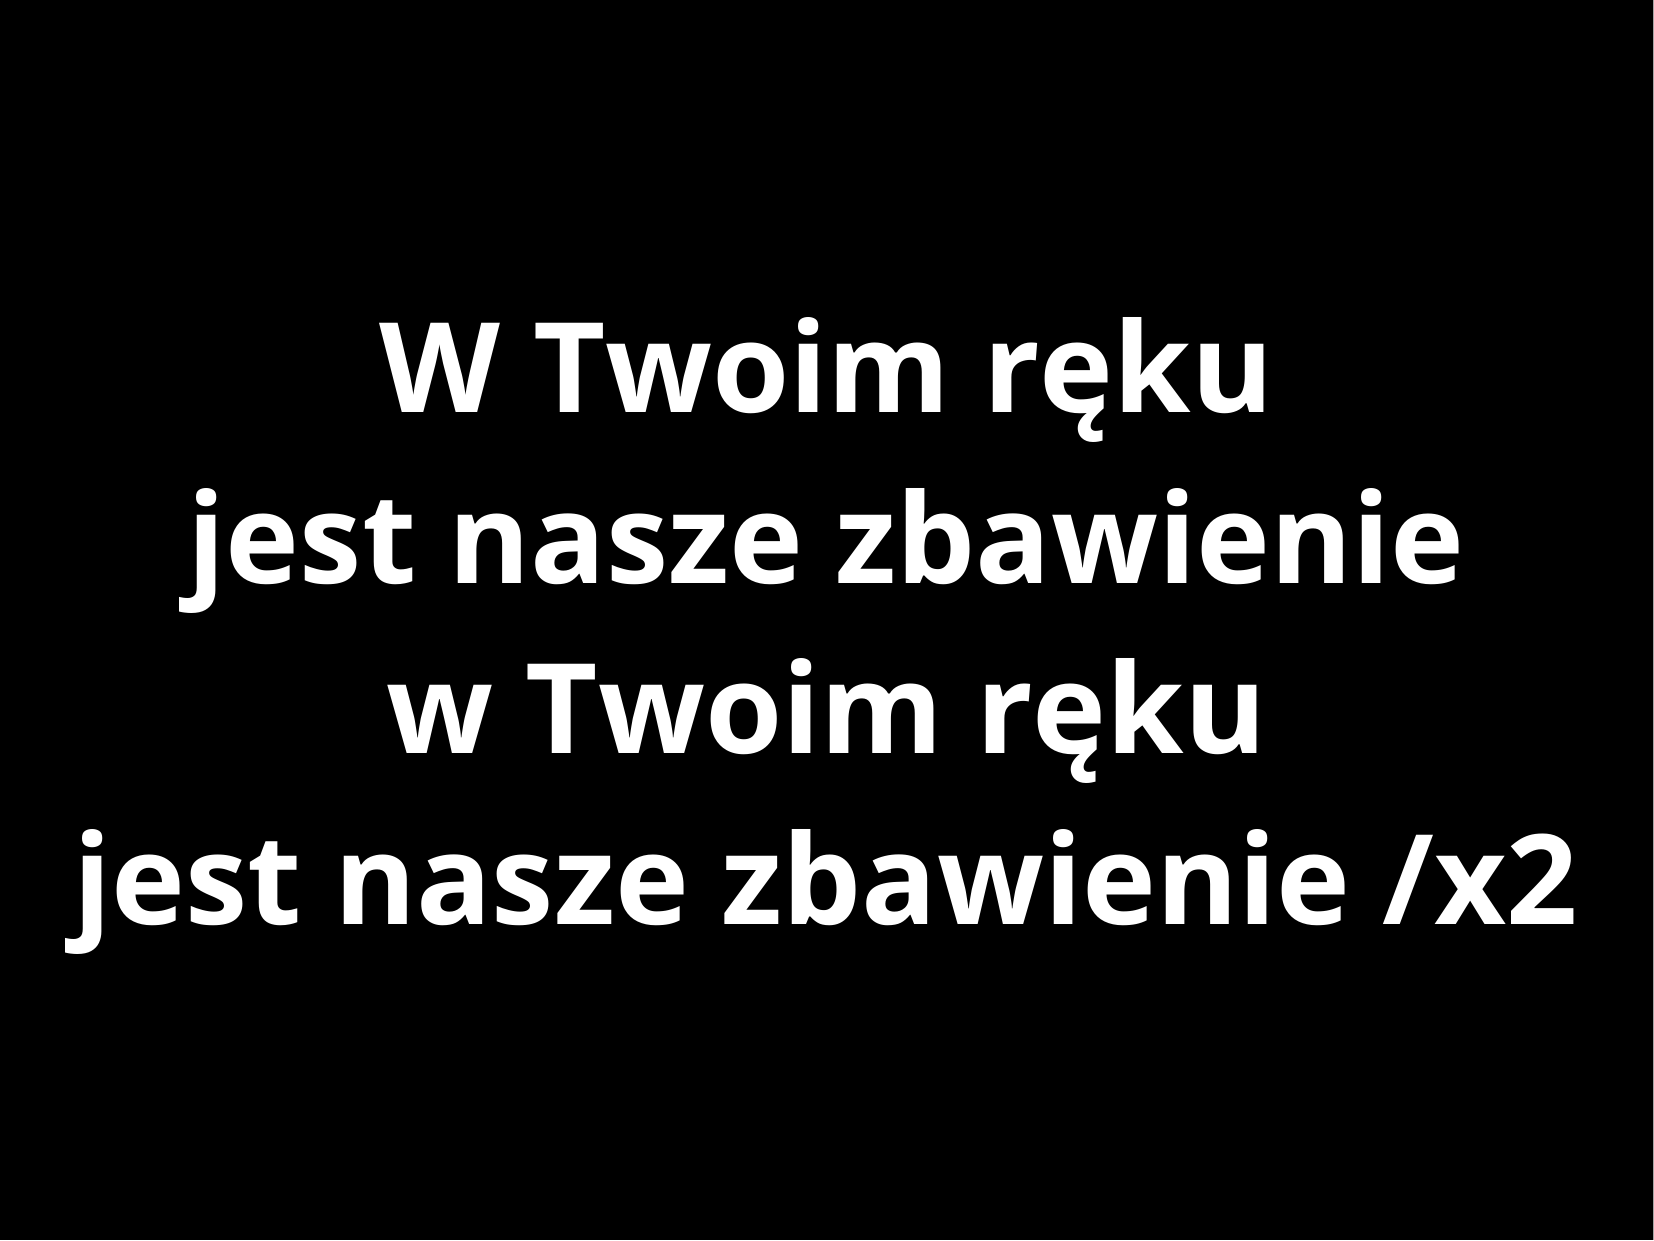

# W Twoim ręku jest nasze zbawienie w Twoim ręku jest nasze zbawienie /x2